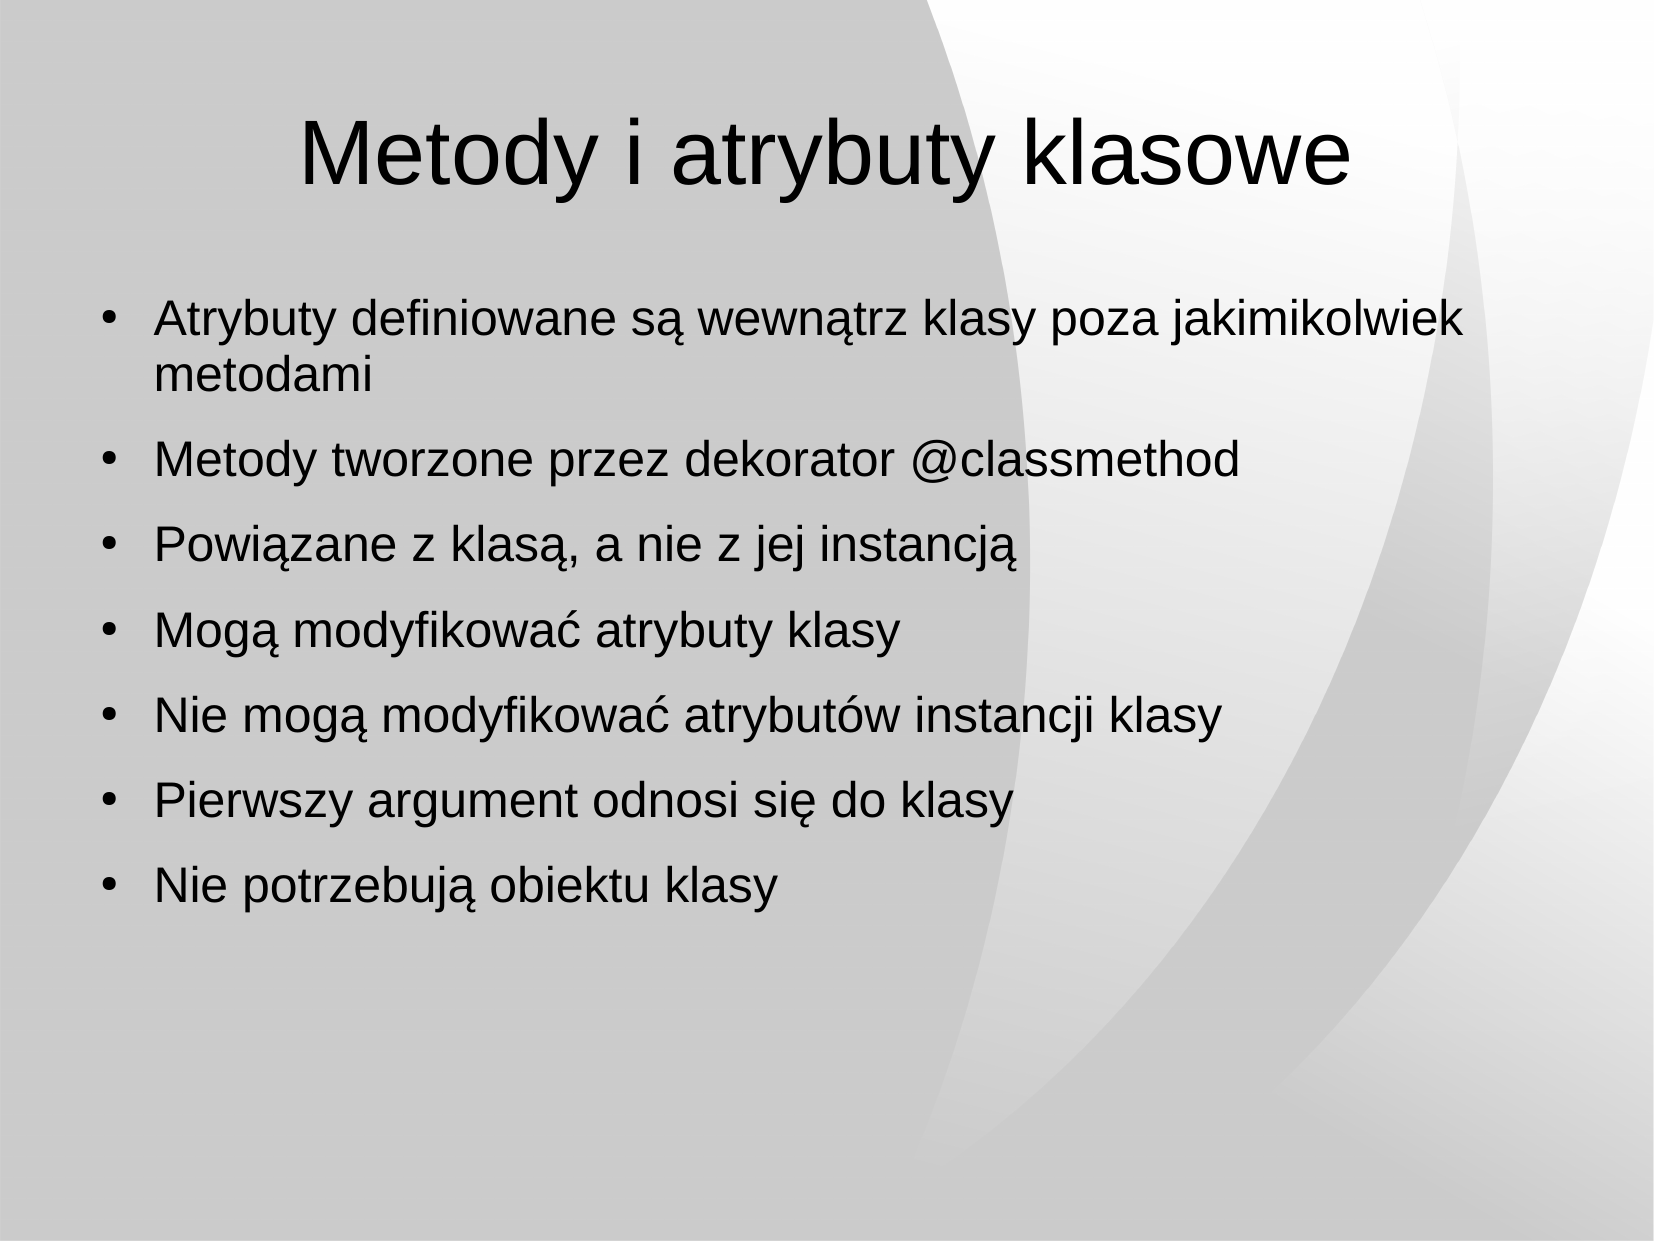

# Metody i atrybuty klasowe
Atrybuty definiowane są wewnątrz klasy poza jakimikolwiek metodami
Metody tworzone przez dekorator @classmethod
Powiązane z klasą, a nie z jej instancją
Mogą modyfikować atrybuty klasy
Nie mogą modyfikować atrybutów instancji klasy
Pierwszy argument odnosi się do klasy
Nie potrzebują obiektu klasy